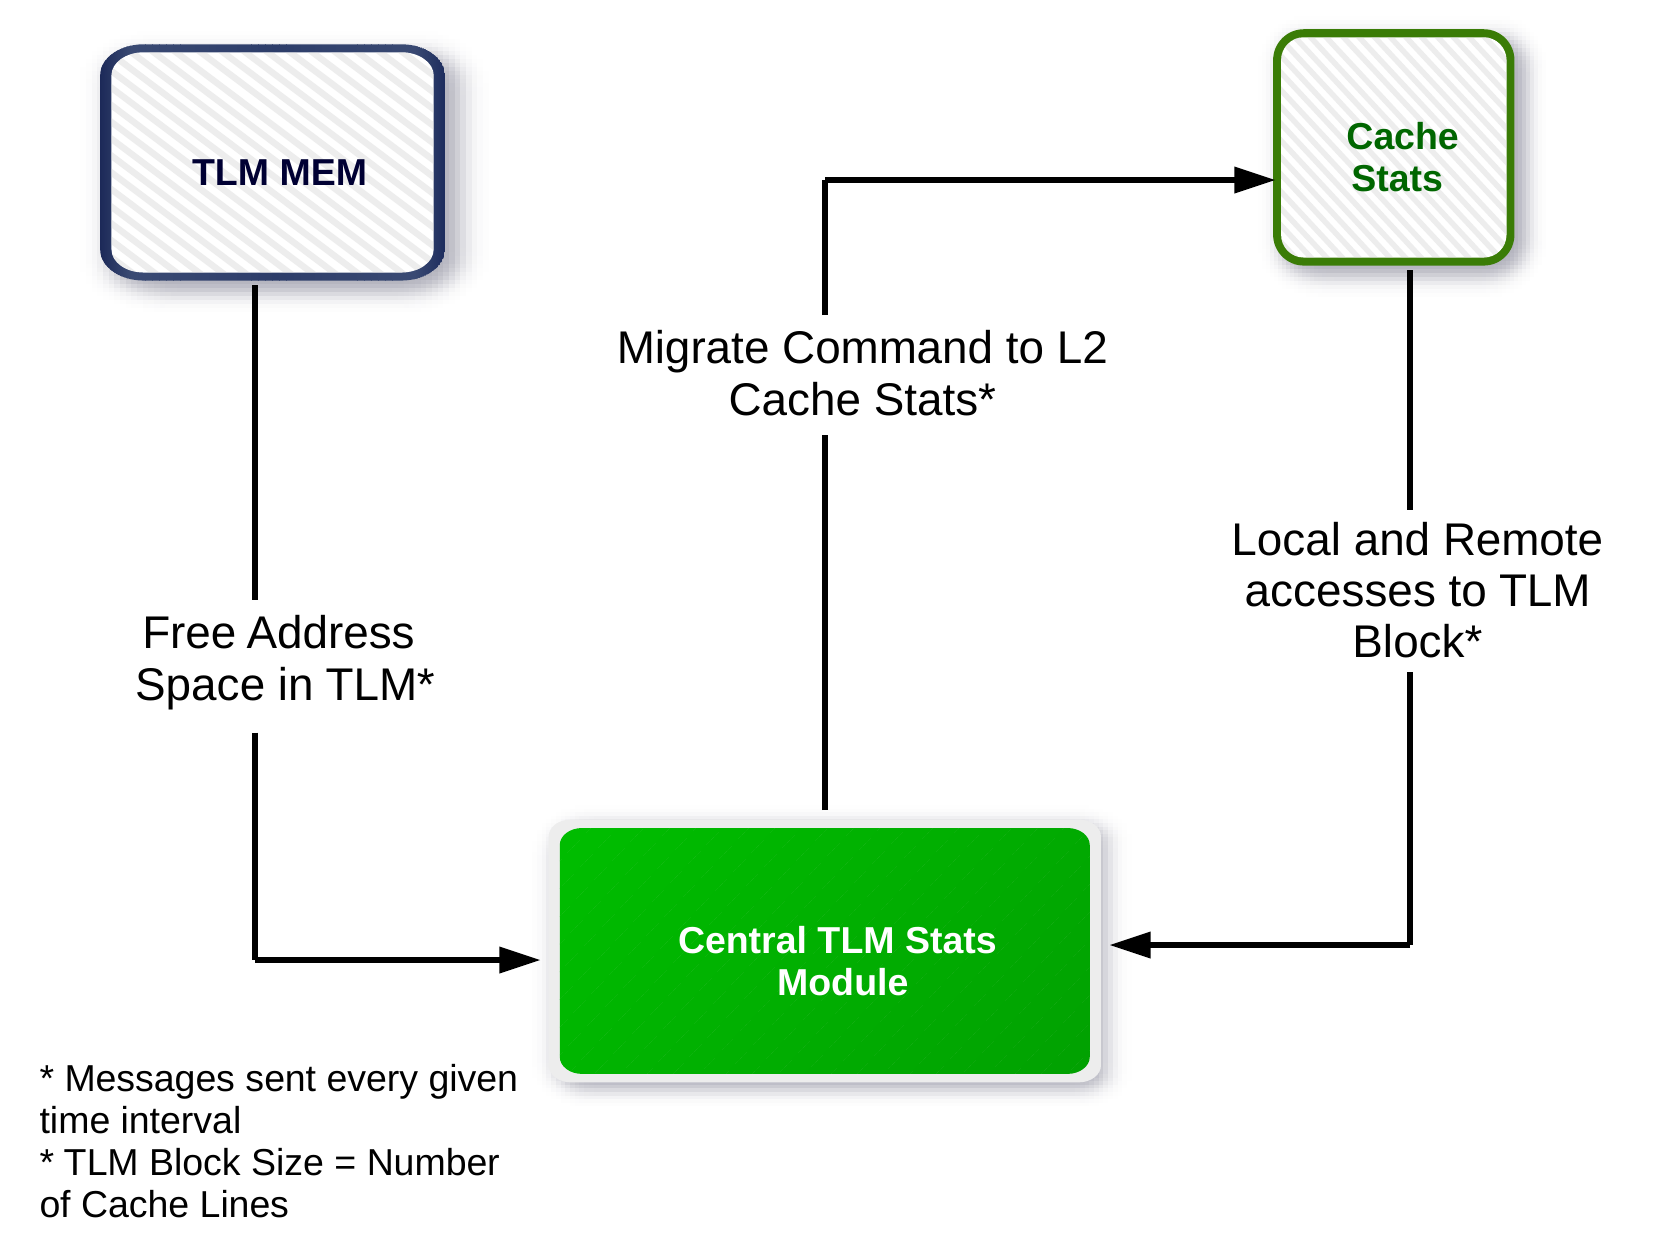

Cache
Stats
TLM MEM
Migrate Command to L2
Cache Stats*
Local and Remote accesses to TLM Block*
Free Address
Space in TLM*
Central TLM Stats
Module
* Messages sent every given time interval
* TLM Block Size = Number of Cache Lines